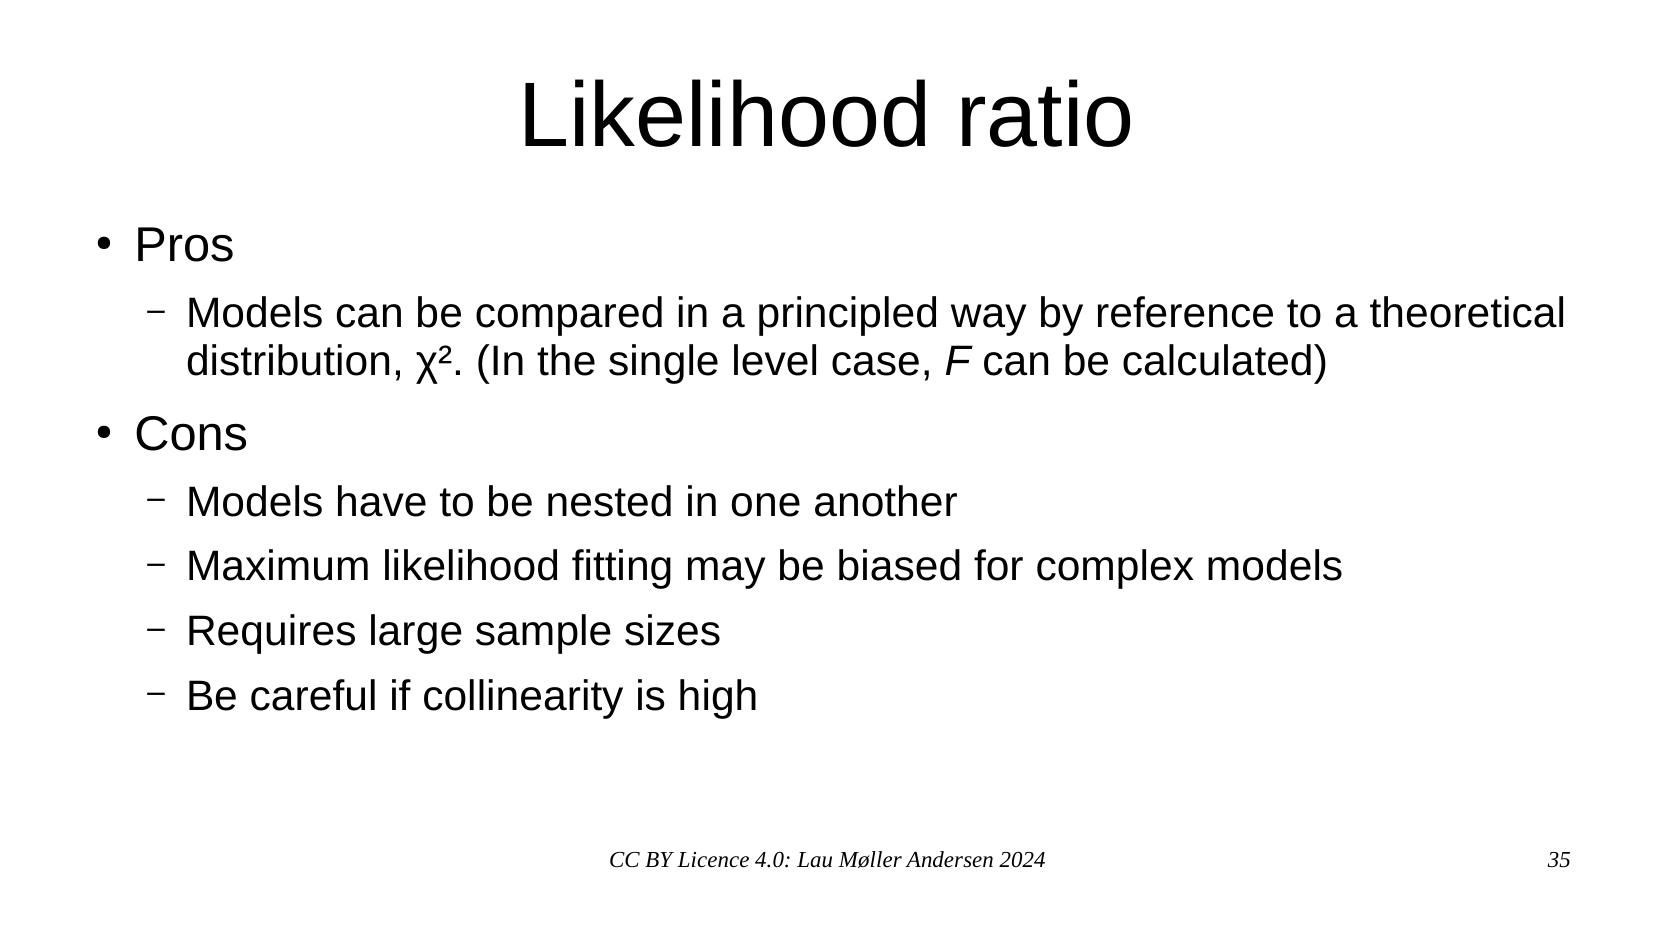

# Likelihood ratio
Pros
Models can be compared in a principled way by reference to a theoretical distribution, χ². (In the single level case, F can be calculated)
Cons
Models have to be nested in one another
Maximum likelihood fitting may be biased for complex models
Requires large sample sizes
Be careful if collinearity is high
CC BY Licence 4.0: Lau Møller Andersen 2024
35